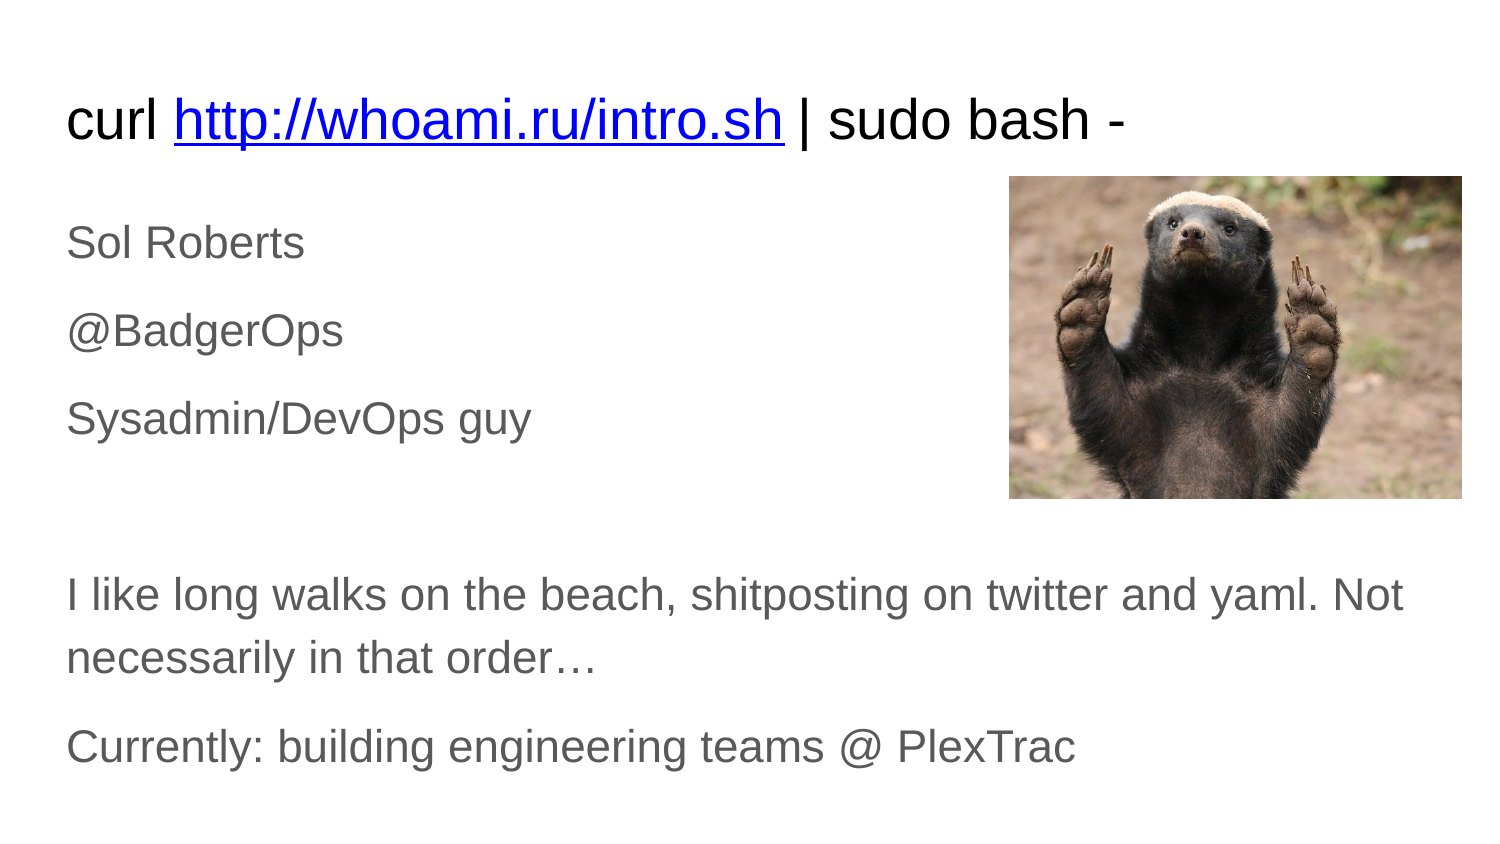

curl http://whoami.ru/intro.sh | sudo bash -
Sol Roberts
@BadgerOps
Sysadmin/DevOps guy
I like long walks on the beach, shitposting on twitter and yaml. Not necessarily in that order…
Currently: building engineering teams @ PlexTrac